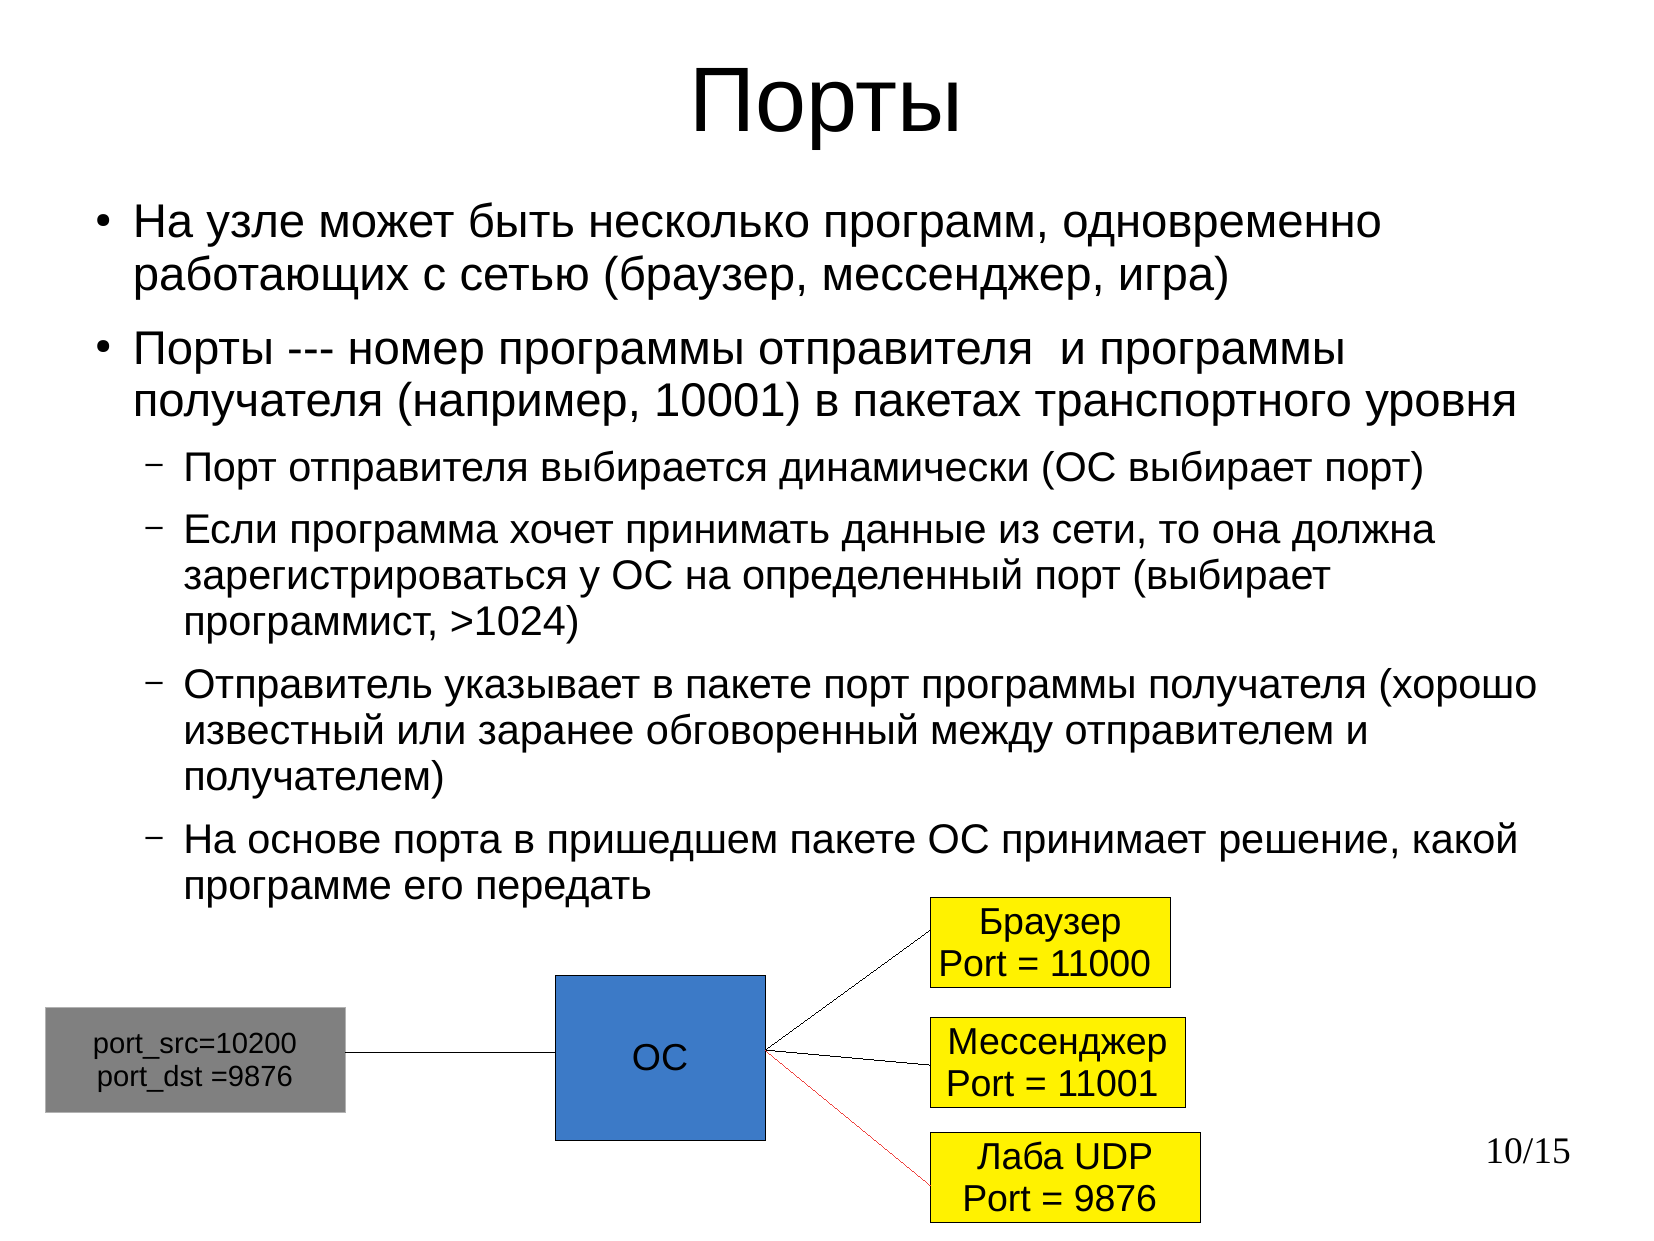

# Порты
На узле может быть несколько программ, одновременно работающих с сетью (браузер, мессенджер, игра)
Порты --- номер программы отправителя и программы получателя (например, 10001) в пакетах транспортного уровня
Порт отправителя выбирается динамически (ОС выбирает порт)
Если программа хочет принимать данные из сети, то она должна зарегистрироваться у ОС на определенный порт (выбирает программист, >1024)
Отправитель указывает в пакете порт программы получателя (хорошо известный или заранее обговоренный между отправителем и получателем)
На основе порта в пришедшем пакете ОС принимает решение, какой программе его передать
Браузер
Port = 11000
ОС
port_src=10200
port_dst =9876
Мессенджер
Port = 11001
10
Лаба UDP
Port = 9876